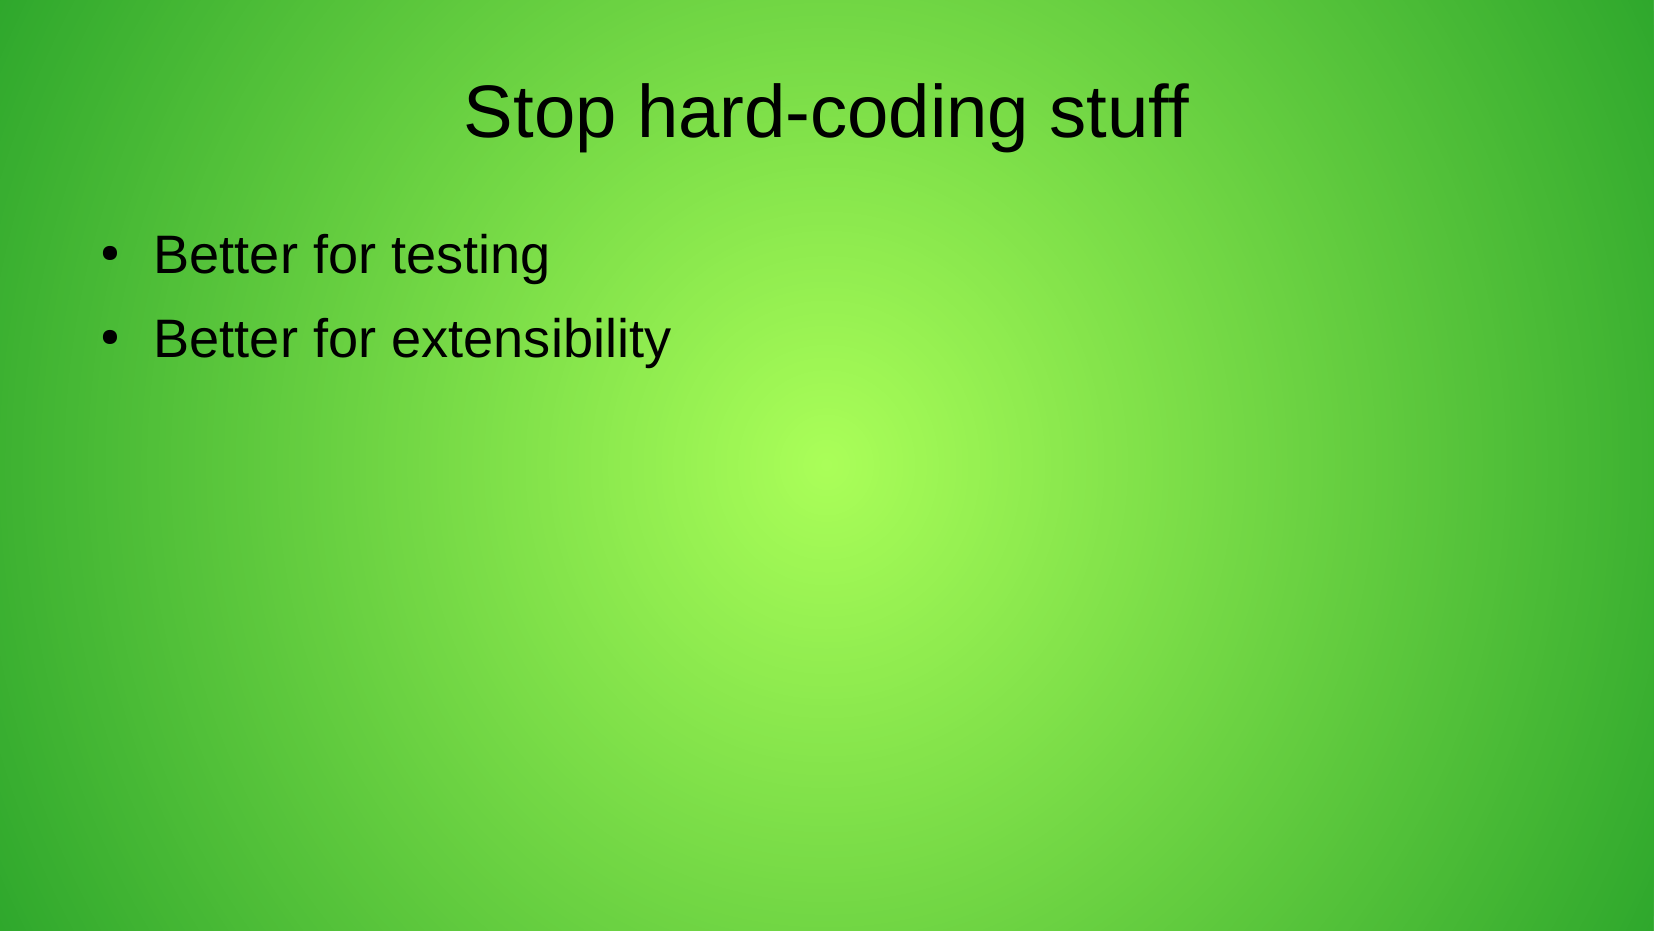

# Stop hard-coding stuff
Better for testing
Better for extensibility